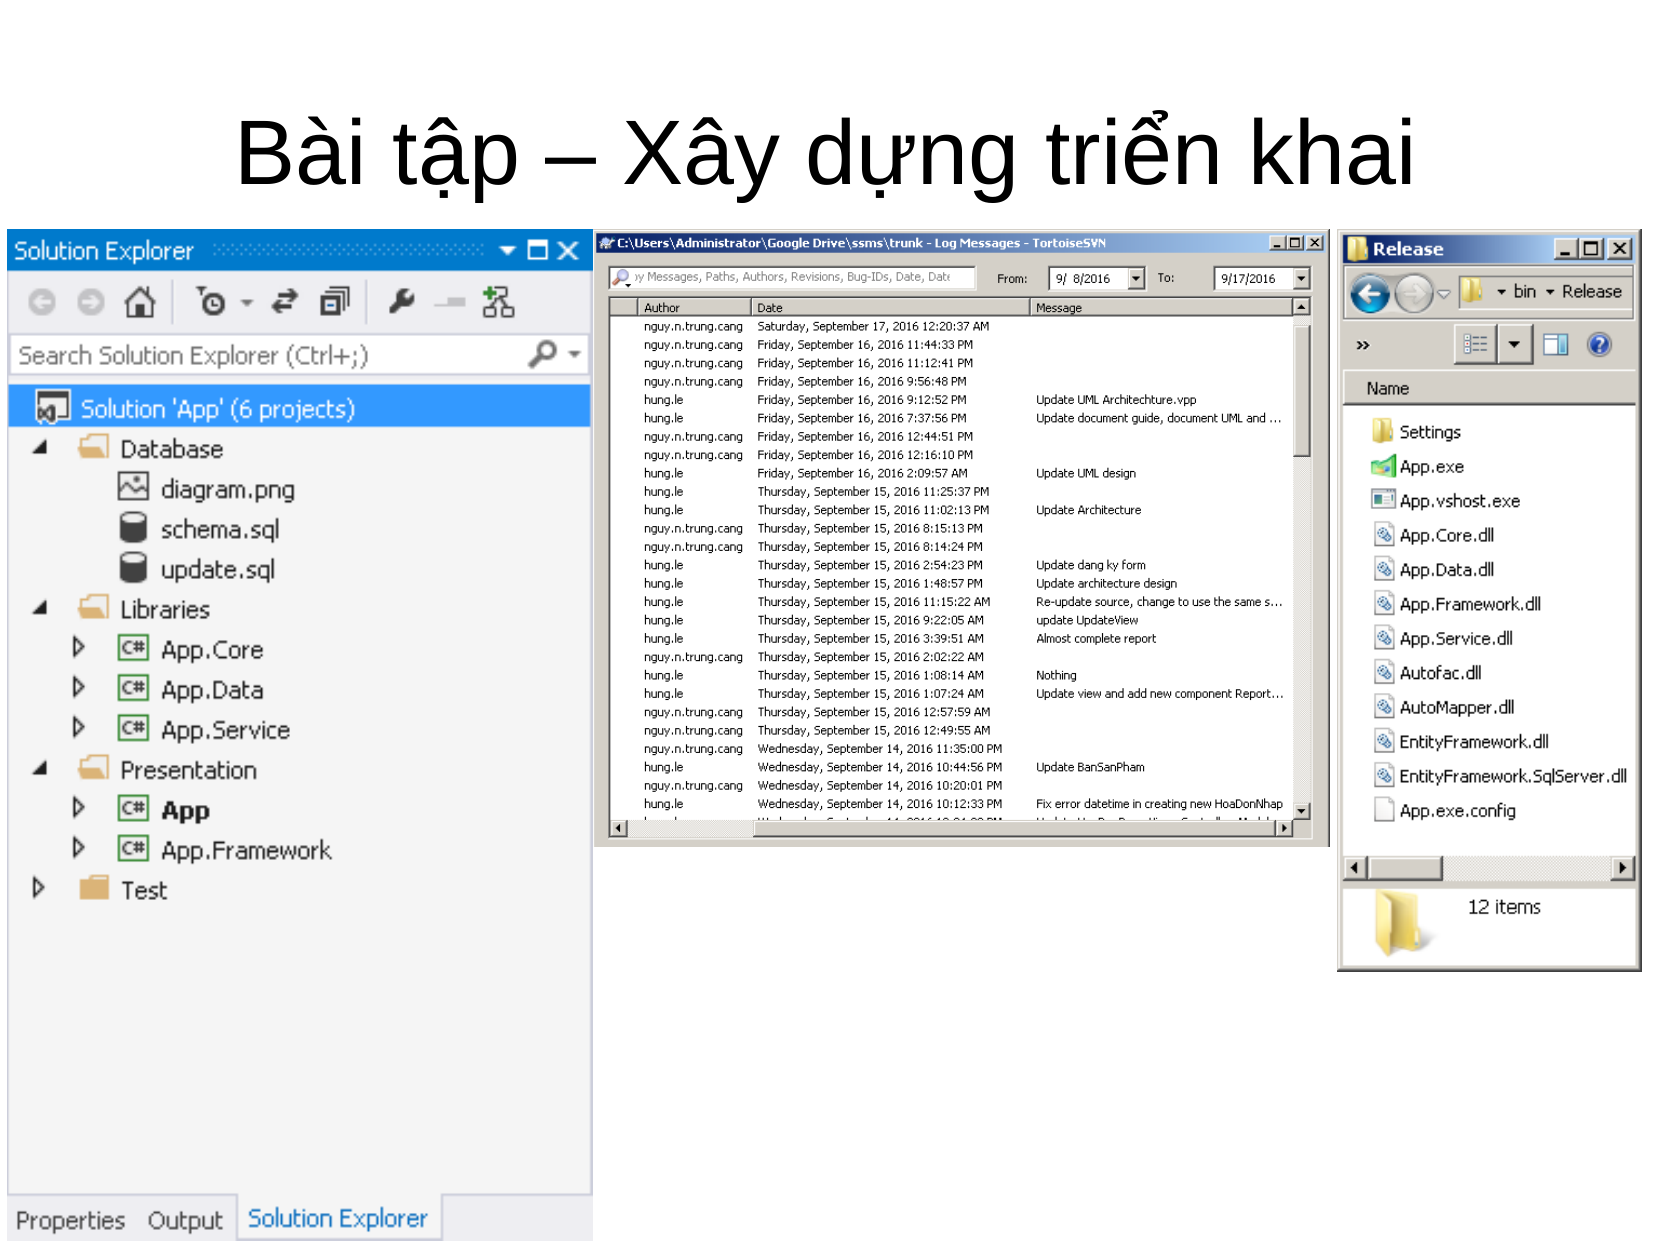

# Bài tập – Xây dựng triển khai